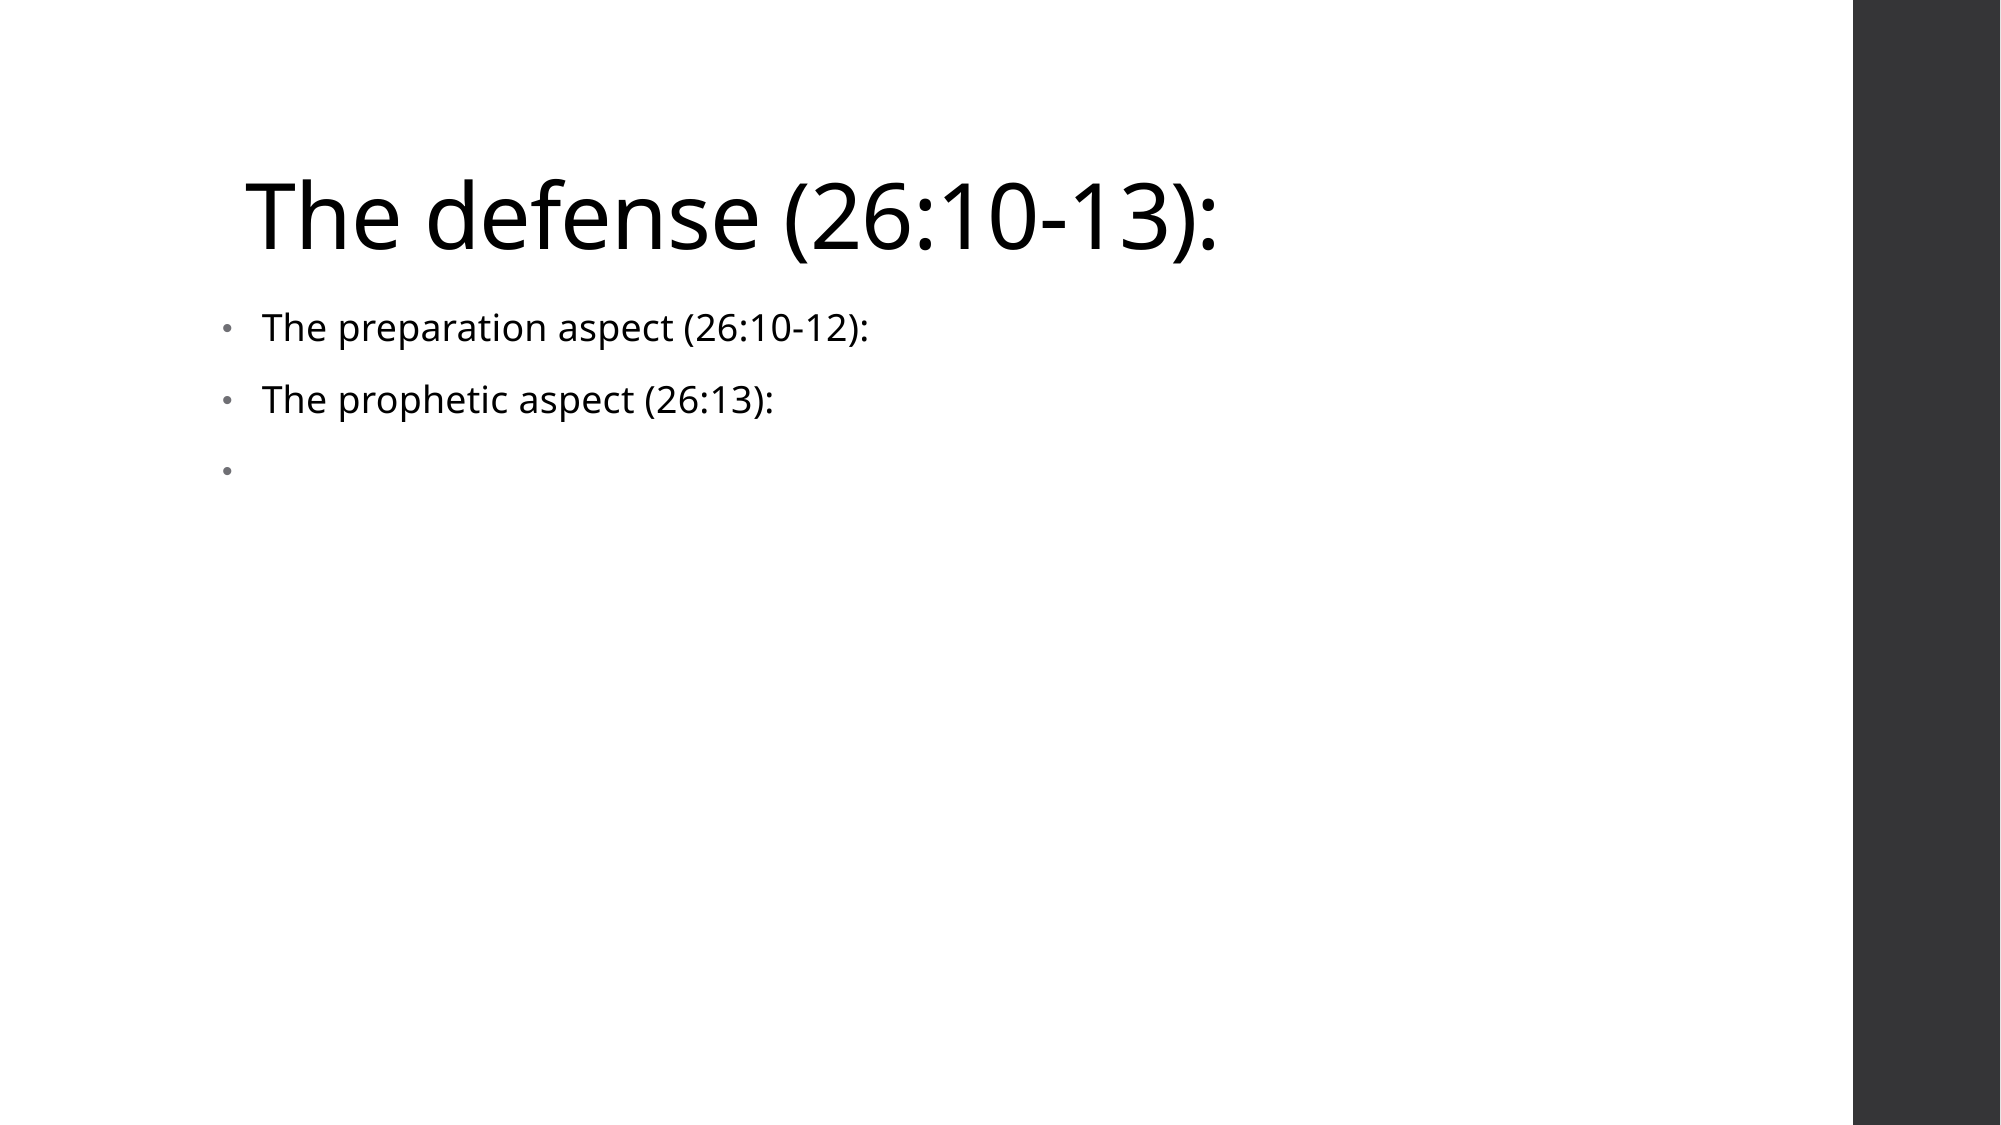

# The defense (26:10-13):
 The preparation aspect (26:10-12):
 The prophetic aspect (26:13):